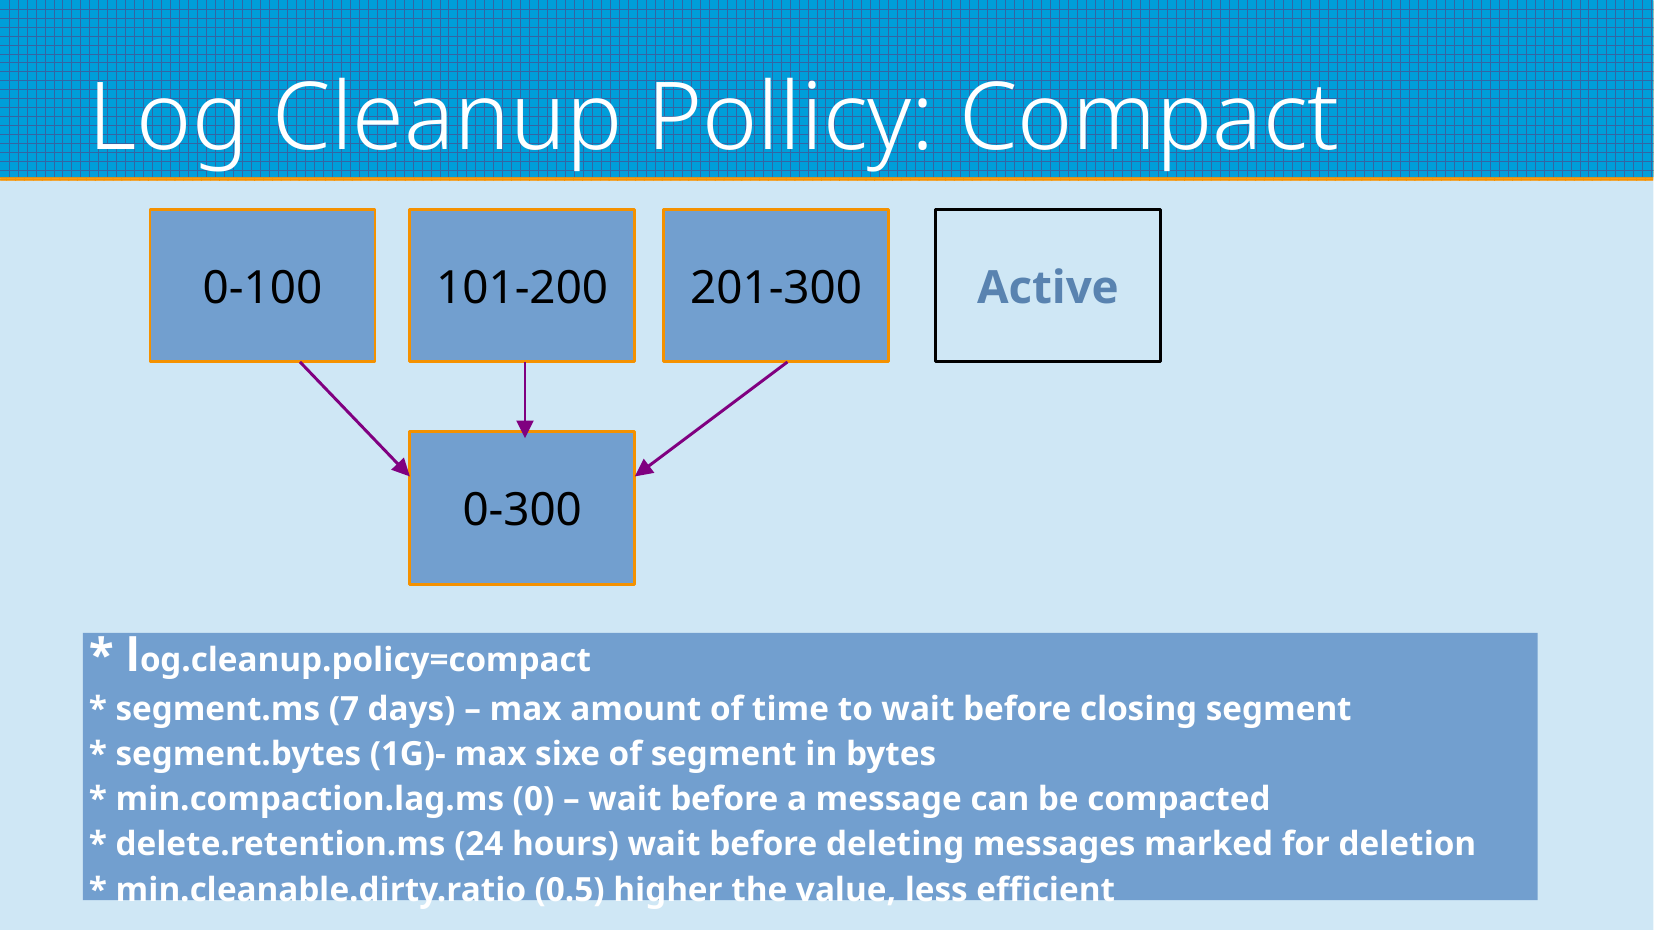

# Log Cleanup Pollicy: Compact
0-100
101-200
201-300
Active
0-300
* log.cleanup.policy=compact
* segment.ms (7 days) – max amount of time to wait before closing segment
* segment.bytes (1G)- max sixe of segment in bytes
* min.compaction.lag.ms (0) – wait before a message can be compacted
* delete.retention.ms (24 hours) wait before deleting messages marked for deletion
* min.cleanable.dirty.ratio (0.5) higher the value, less efficient